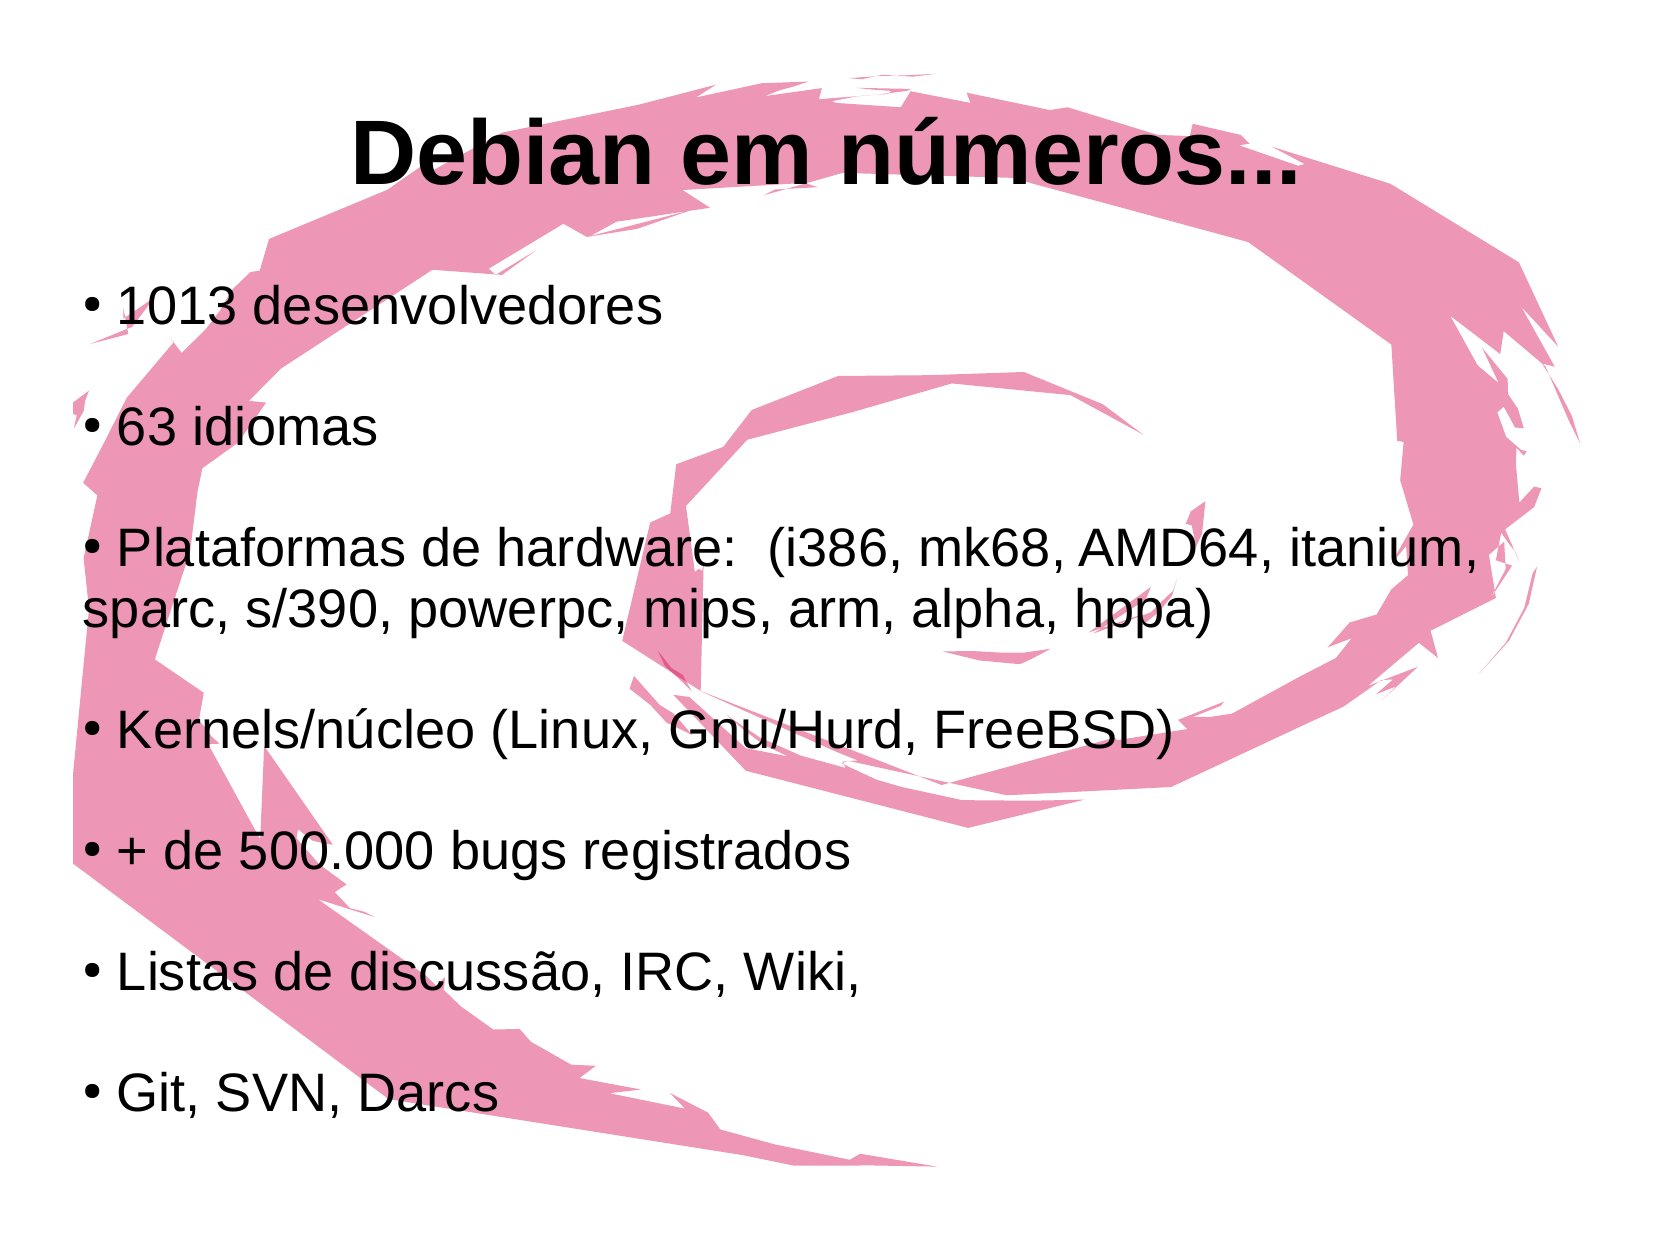

# Debian em números...
 1013 desenvolvedores
 63 idiomas
 Plataformas de hardware: (i386, mk68, AMD64, itanium, sparc, s/390, powerpc, mips, arm, alpha, hppa)
 Kernels/núcleo (Linux, Gnu/Hurd, FreeBSD)
 + de 500.000 bugs registrados
 Listas de discussão, IRC, Wiki,
 Git, SVN, Darcs